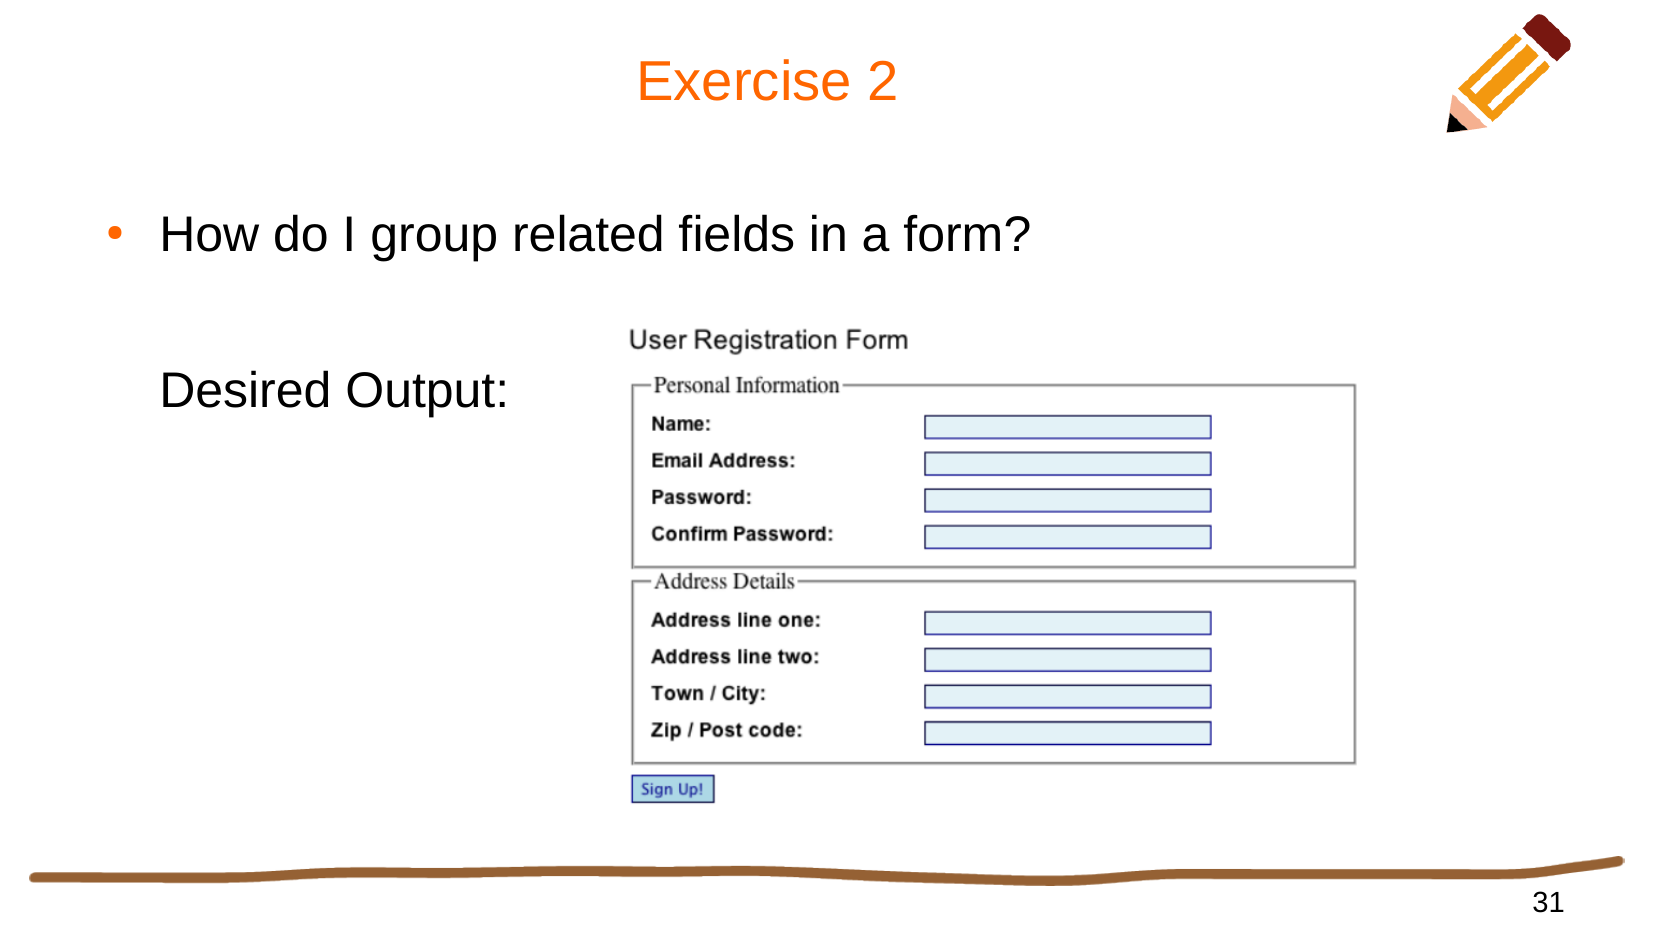

# Exercise 2
How do I group related fields in a form?
Desired Output:
31